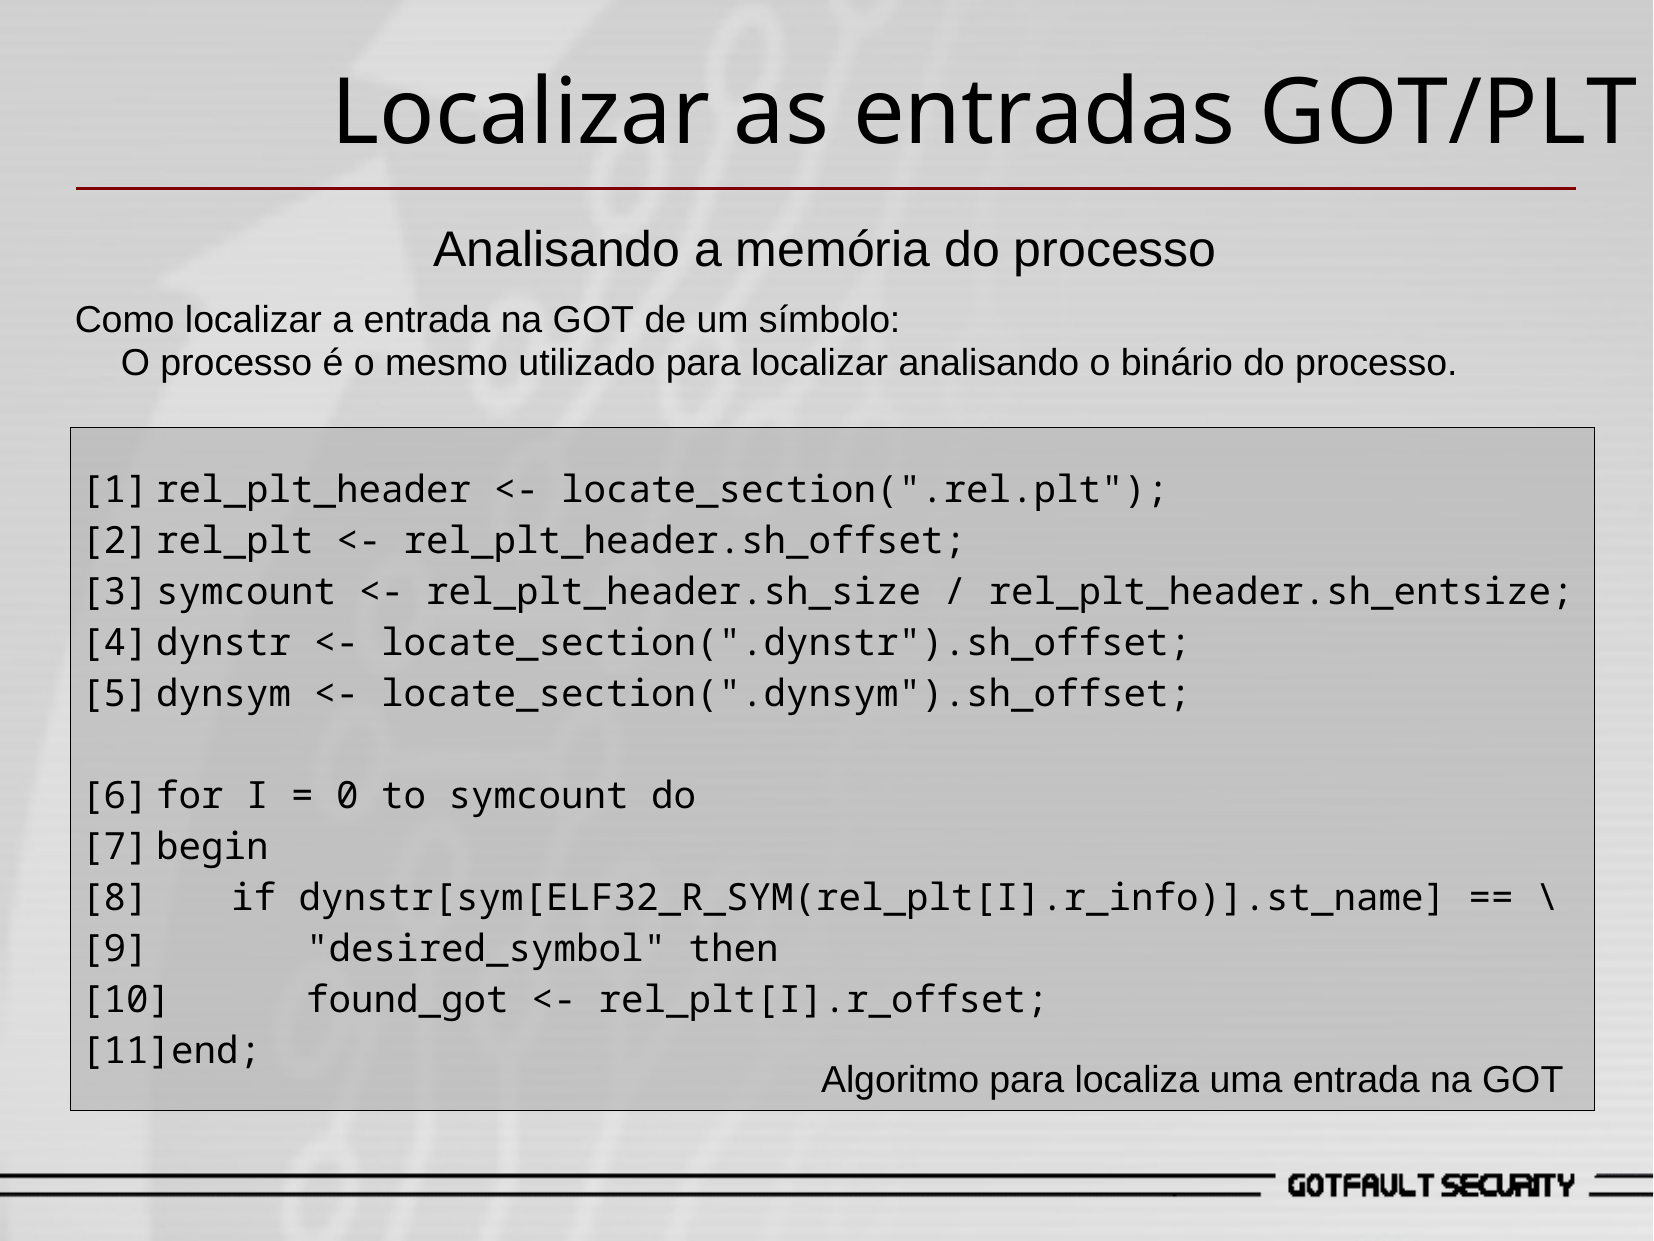

Localizar as entradas GOT/PLT
Analisando a memória do processo
Como localizar a entrada na GOT de um símbolo:
 O processo é o mesmo utilizado para localizar analisando o binário do processo.
[1]	rel_plt_header <- locate_section(".rel.plt");
[2]	rel_plt <- rel_plt_header.sh_offset;
[3]	symcount <- rel_plt_header.sh_size / rel_plt_header.sh_entsize;
[4]	dynstr <- locate_section(".dynstr").sh_offset;
[5]	dynsym <- locate_section(".dynsym").sh_offset;
[6]	for I = 0 to symcount do
[7]	begin
[8]		if dynstr[sym[ELF32_R_SYM(rel_plt[I].r_info)].st_name] == \
[9]	 		"desired_symbol" then
[10]		found_got <- rel_plt[I].r_offset;
[11]end;
Algoritmo para localiza uma entrada na GOT